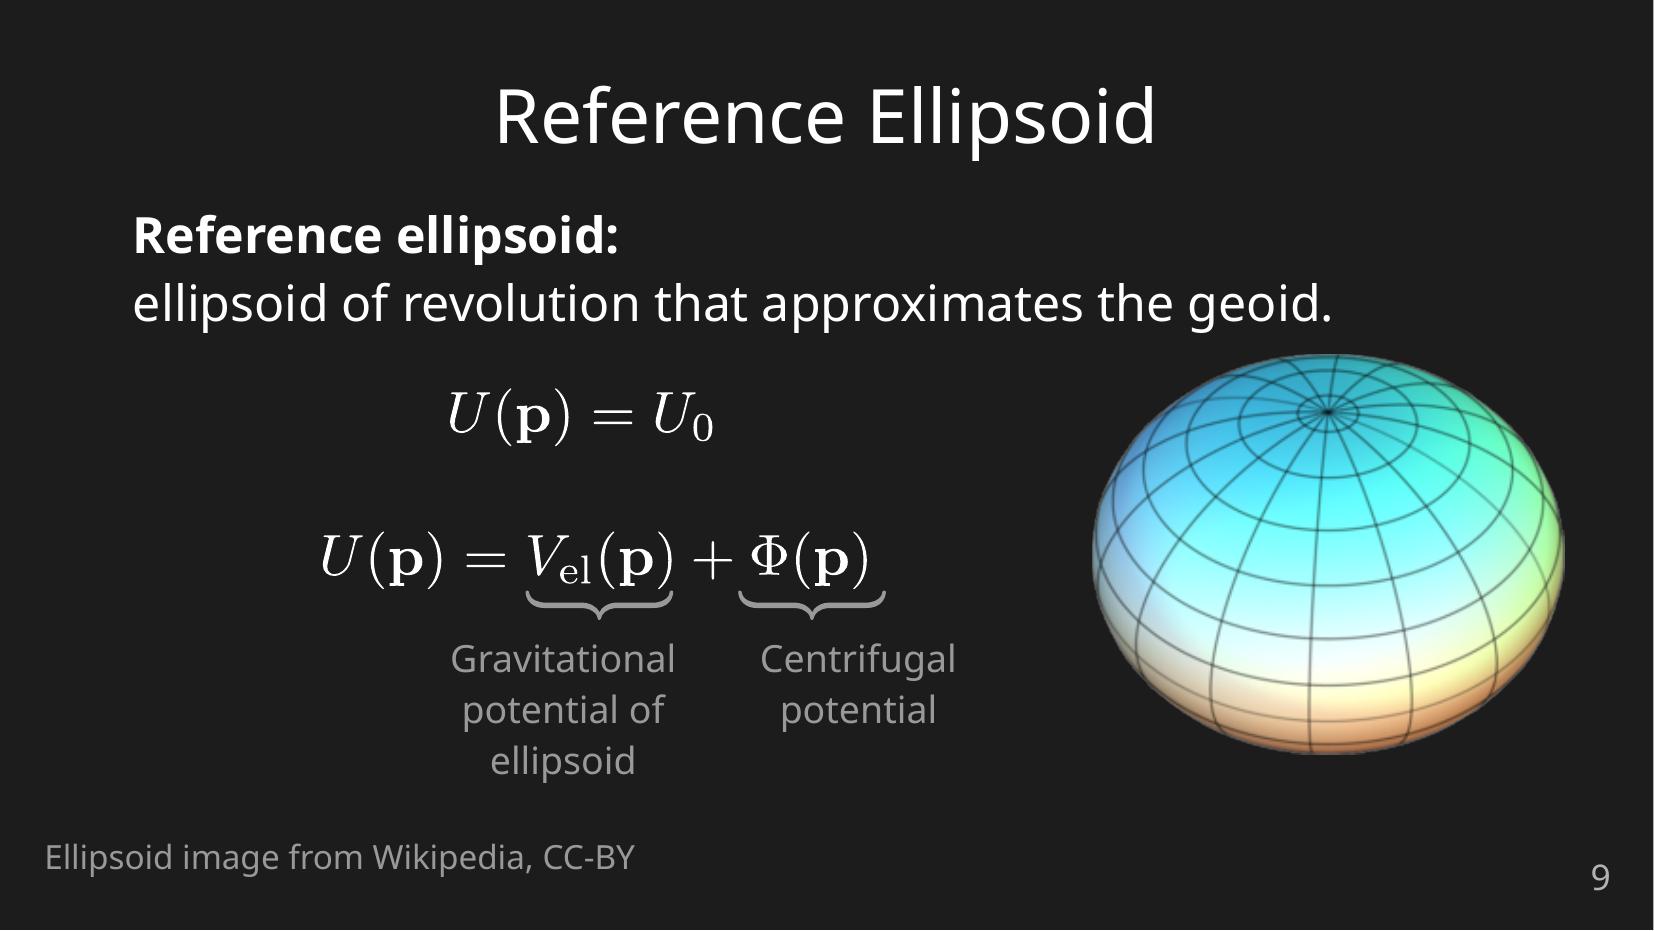

# Reference Ellipsoid
Reference ellipsoid:
ellipsoid of revolution that approximates the geoid.
Gravitational
potential of ellipsoid
Centrifugal
potential
Ellipsoid image from Wikipedia, CC-BY